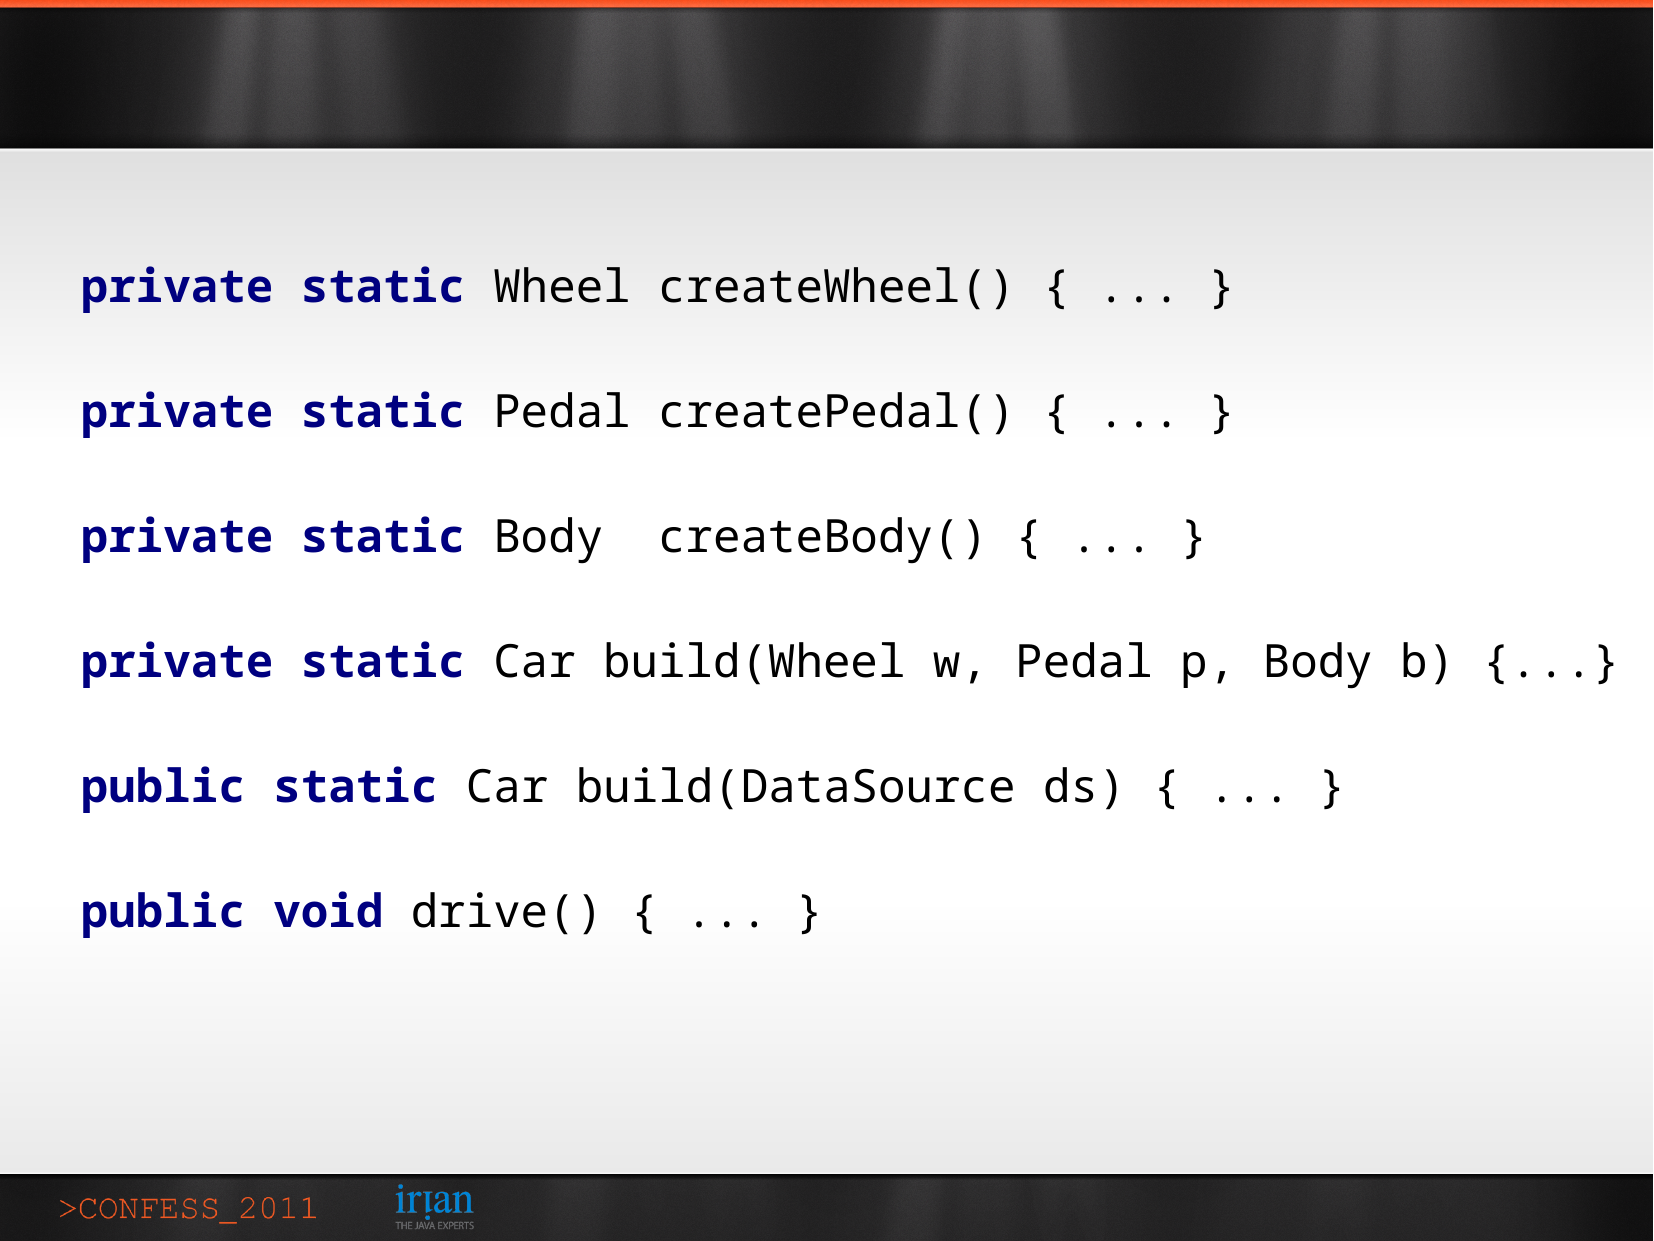

# private static Wheel createWheel() { ... }
private static Pedal createPedal() { ... }
private static Body createBody() { ... }
private static Car build(Wheel w, Pedal p, Body b) {...}
public static Car build(DataSource ds) { ... }
public void drive() { ... }